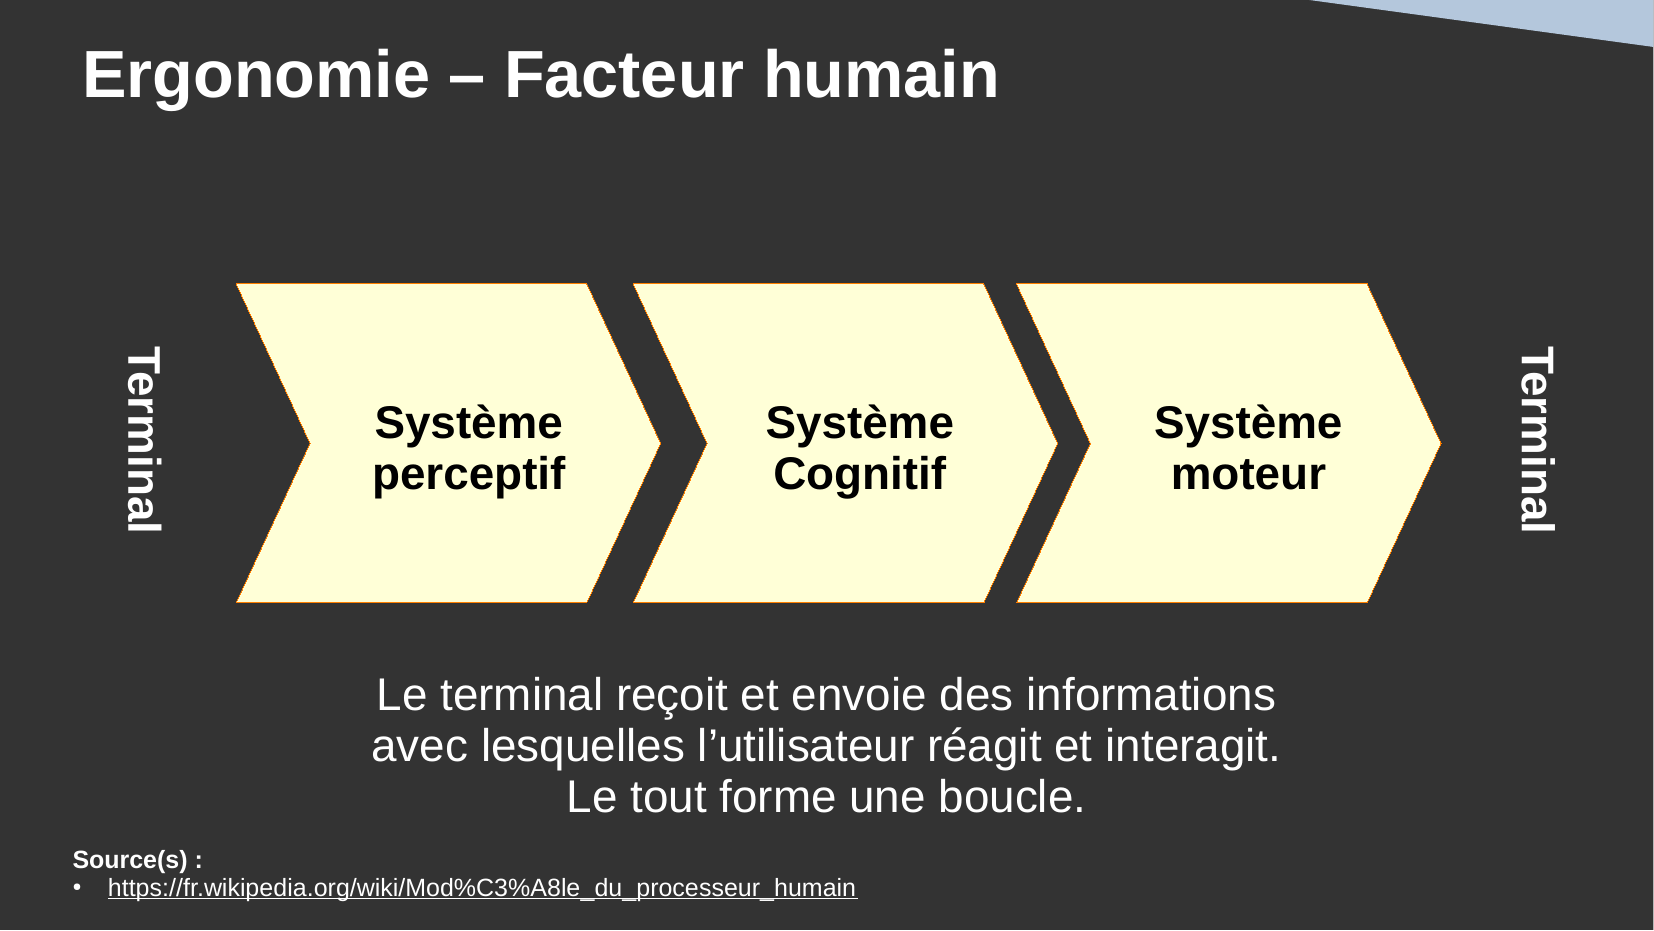

# Ergonomie – Facteur humain
Système perceptif
Système Cognitif
Système moteur
Terminal
Terminal
Le terminal reçoit et envoie des informations avec lesquelles l’utilisateur réagit et interagit.
Le tout forme une boucle.
Source(s) :
https://fr.wikipedia.org/wiki/Mod%C3%A8le_du_processeur_humain